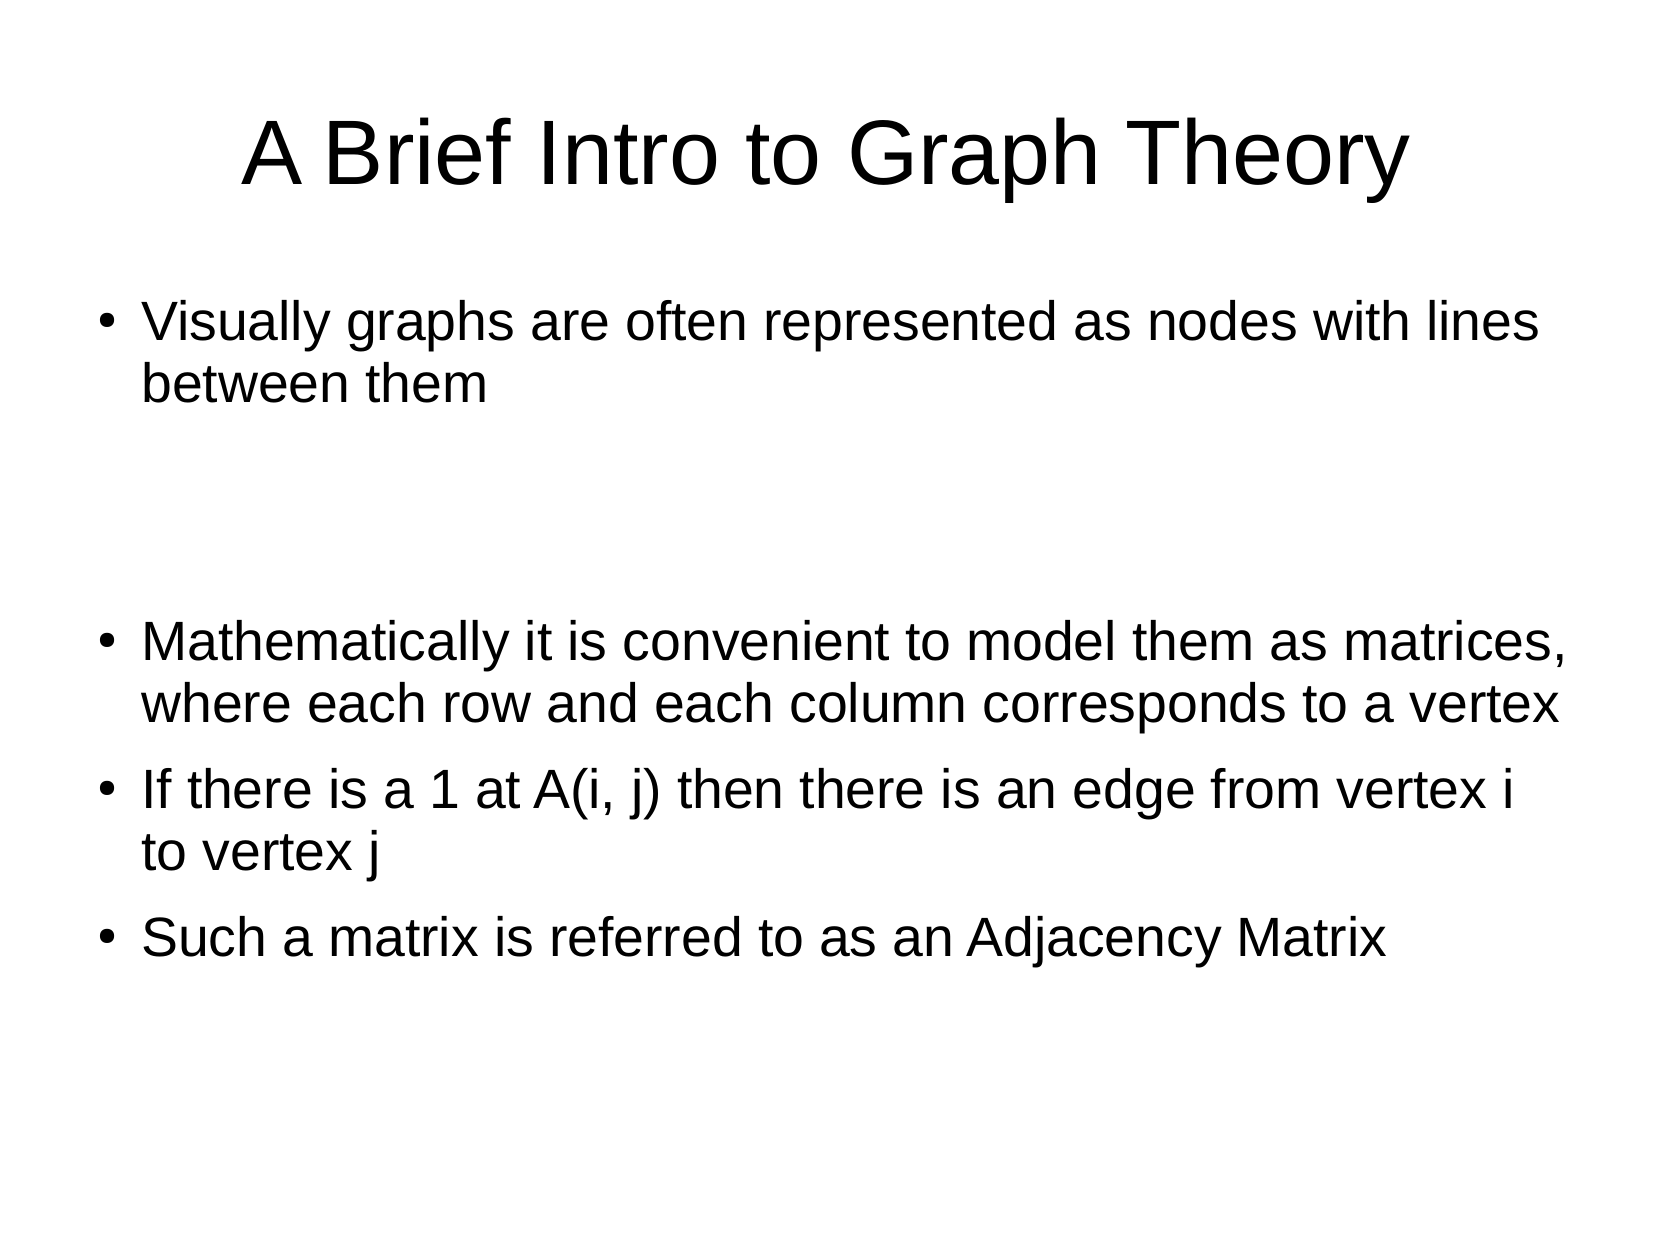

# A Brief Intro to Graph Theory
Visually graphs are often represented as nodes with lines between them
Mathematically it is convenient to model them as matrices, where each row and each column corresponds to a vertex
If there is a 1 at A(i, j) then there is an edge from vertex i to vertex j
Such a matrix is referred to as an Adjacency Matrix